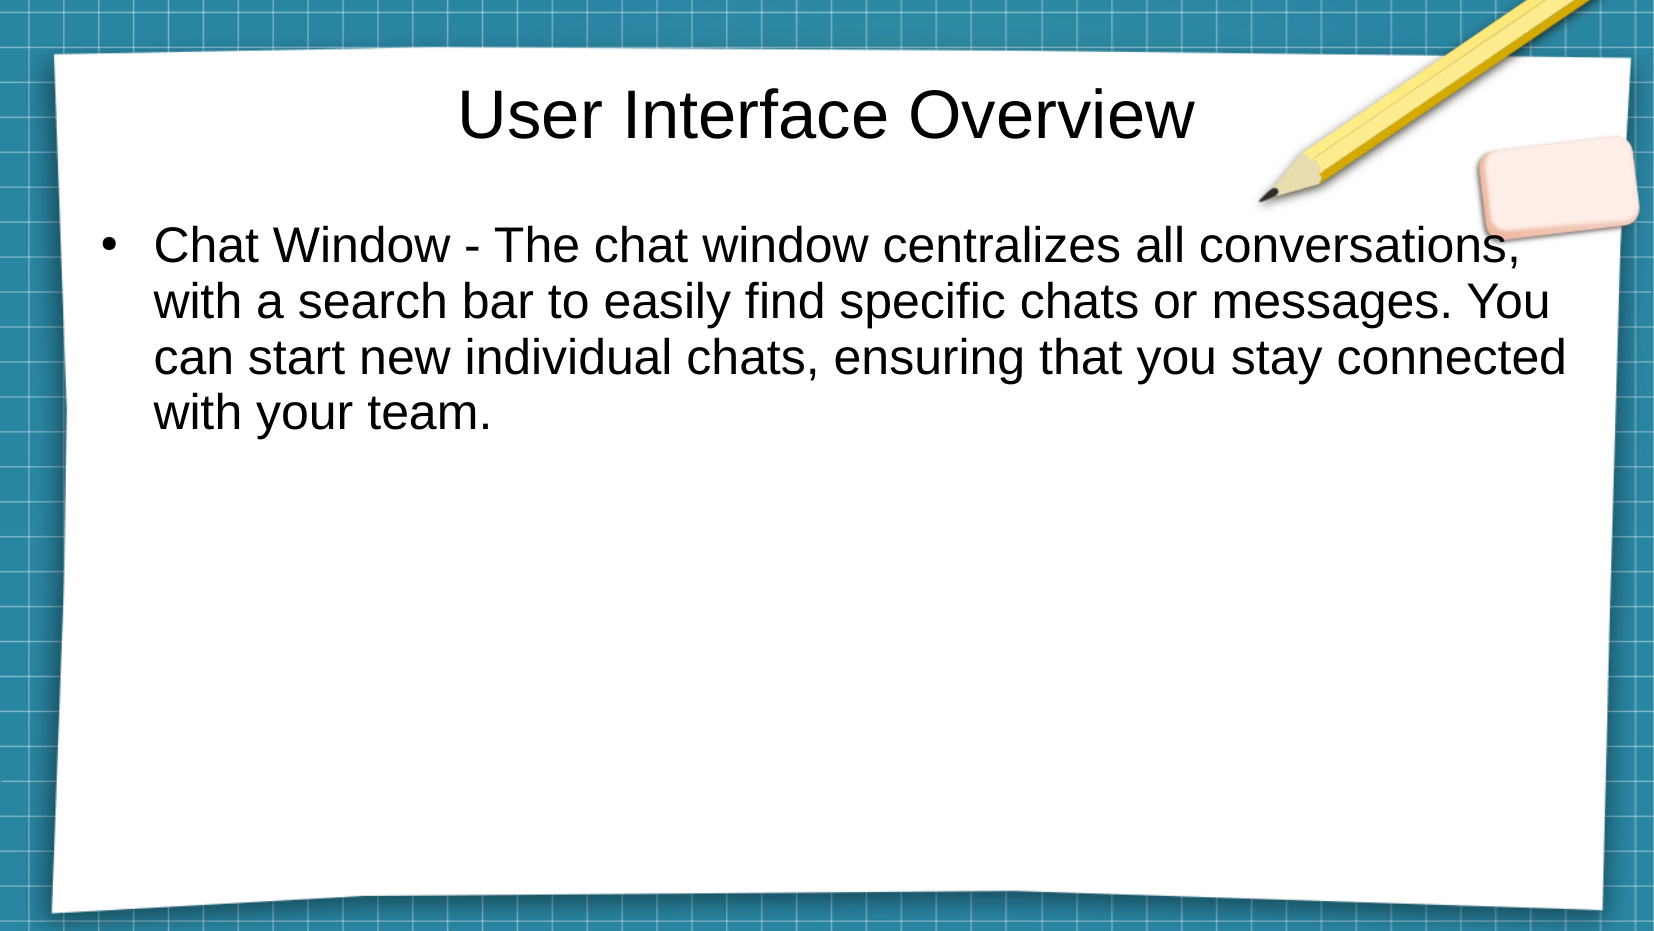

# User Interface Overview
Chat Window - The chat window centralizes all conversations, with a search bar to easily find specific chats or messages. You can start new individual chats, ensuring that you stay connected with your team.